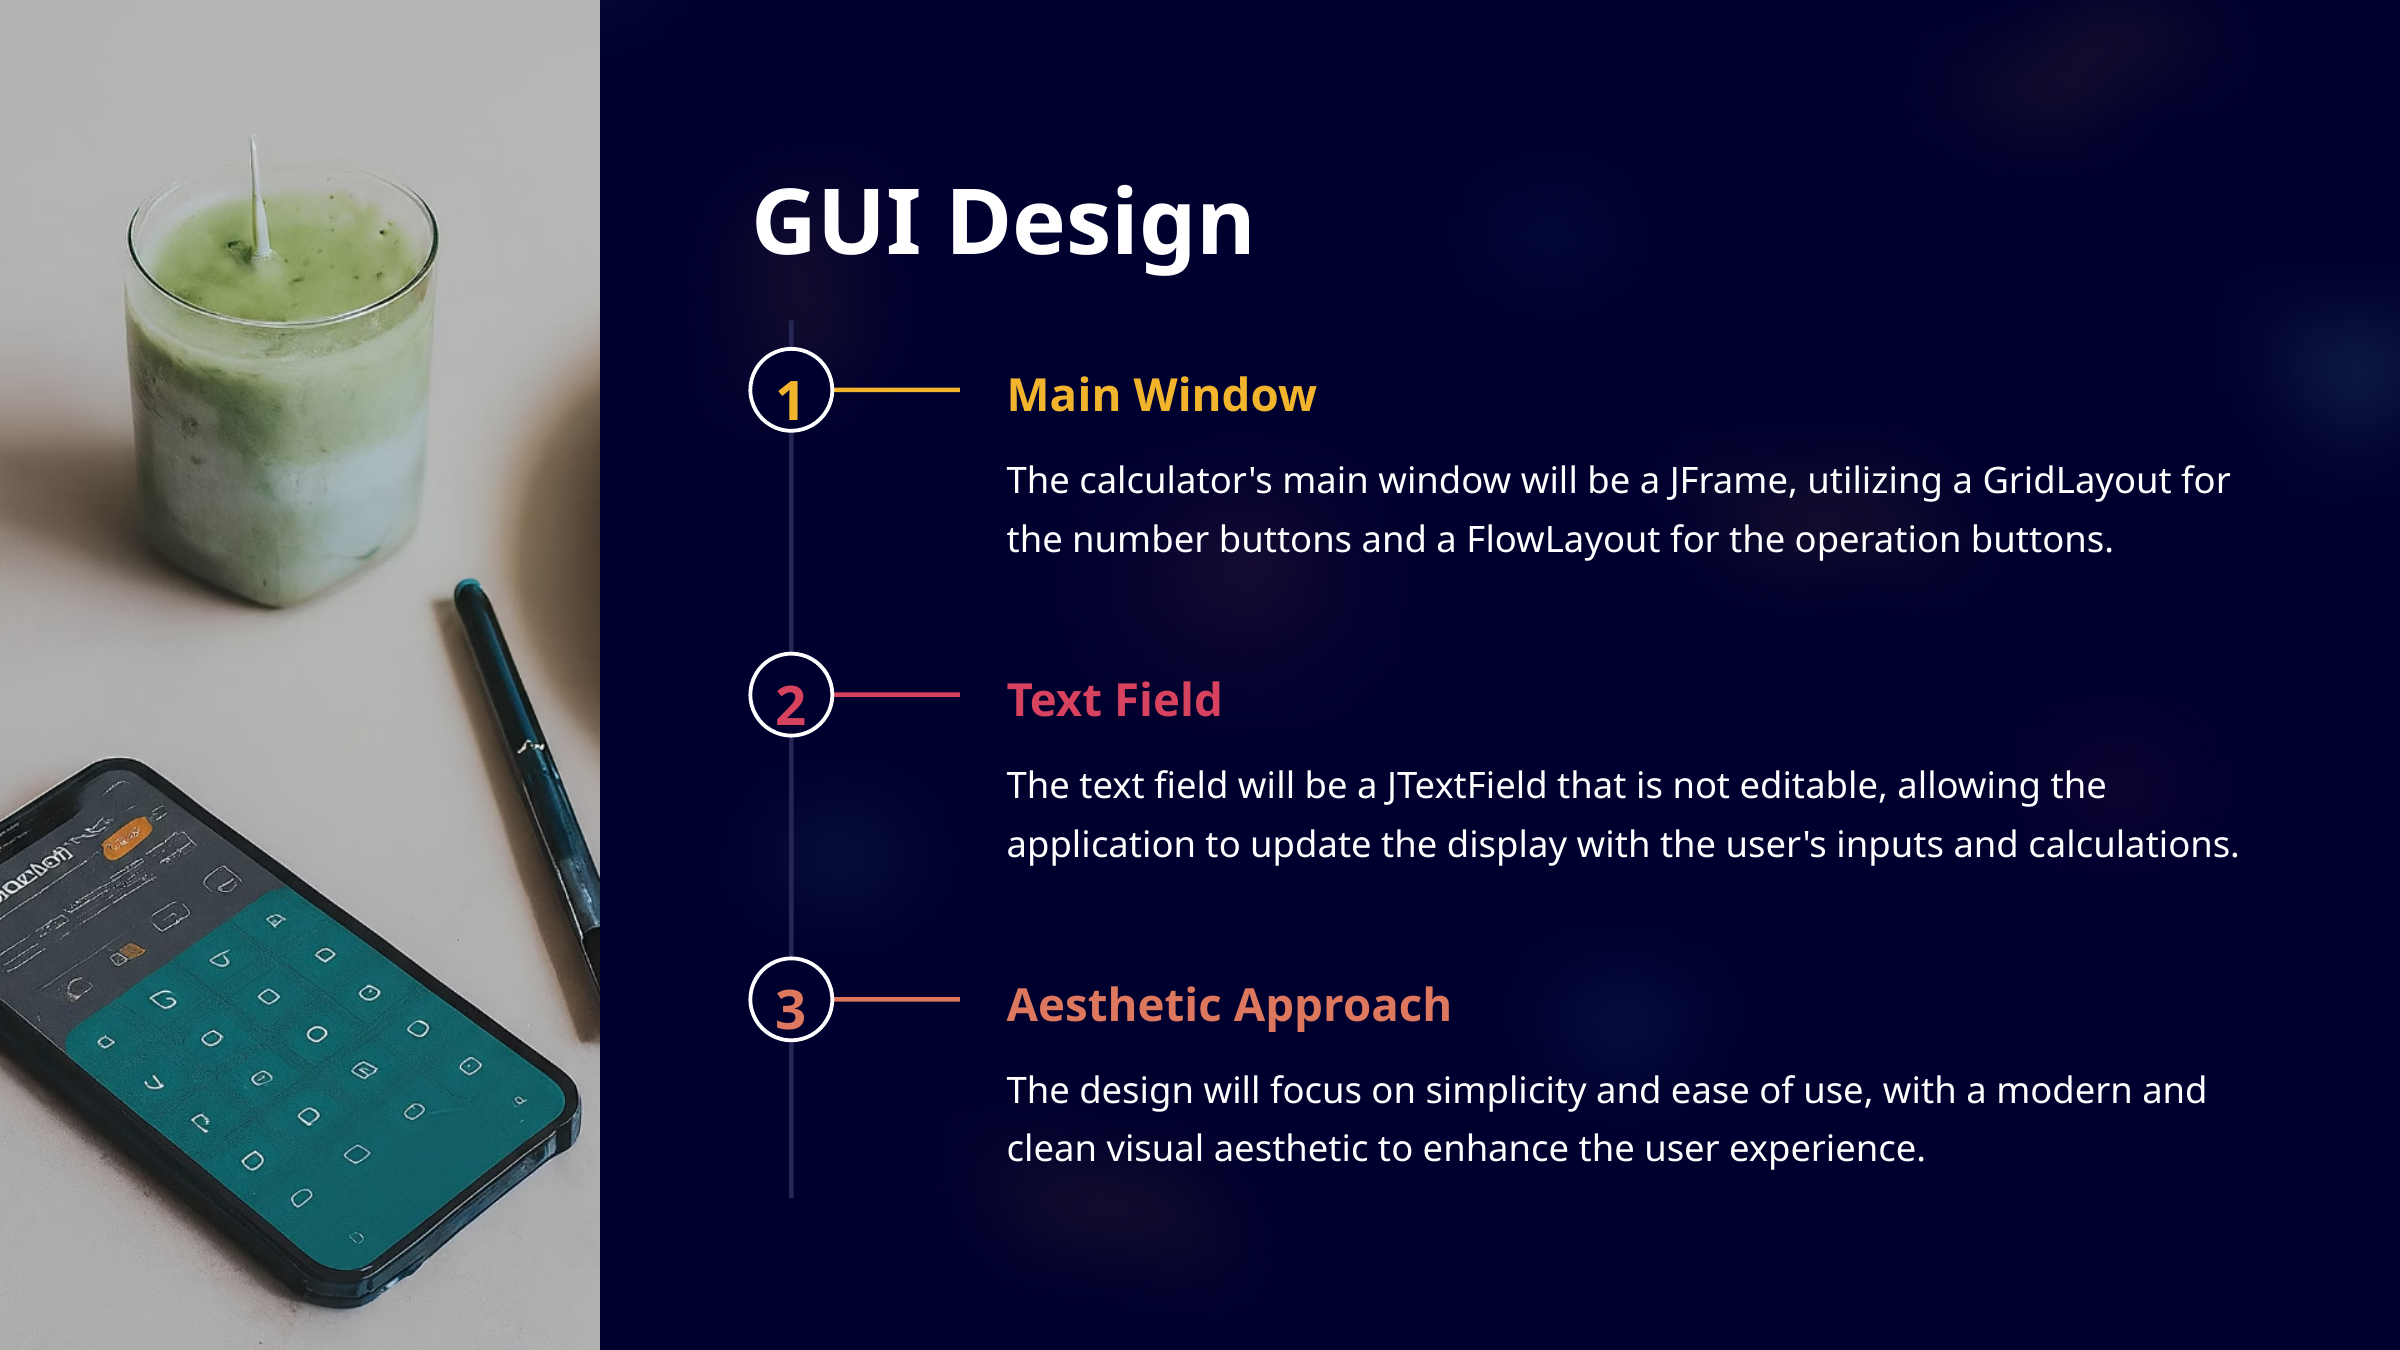

GUI Design
1
Main Window
The calculator's main window will be a JFrame, utilizing a GridLayout for the number buttons and a FlowLayout for the operation buttons.
2
Text Field
The text field will be a JTextField that is not editable, allowing the application to update the display with the user's inputs and calculations.
3
Aesthetic Approach
The design will focus on simplicity and ease of use, with a modern and clean visual aesthetic to enhance the user experience.